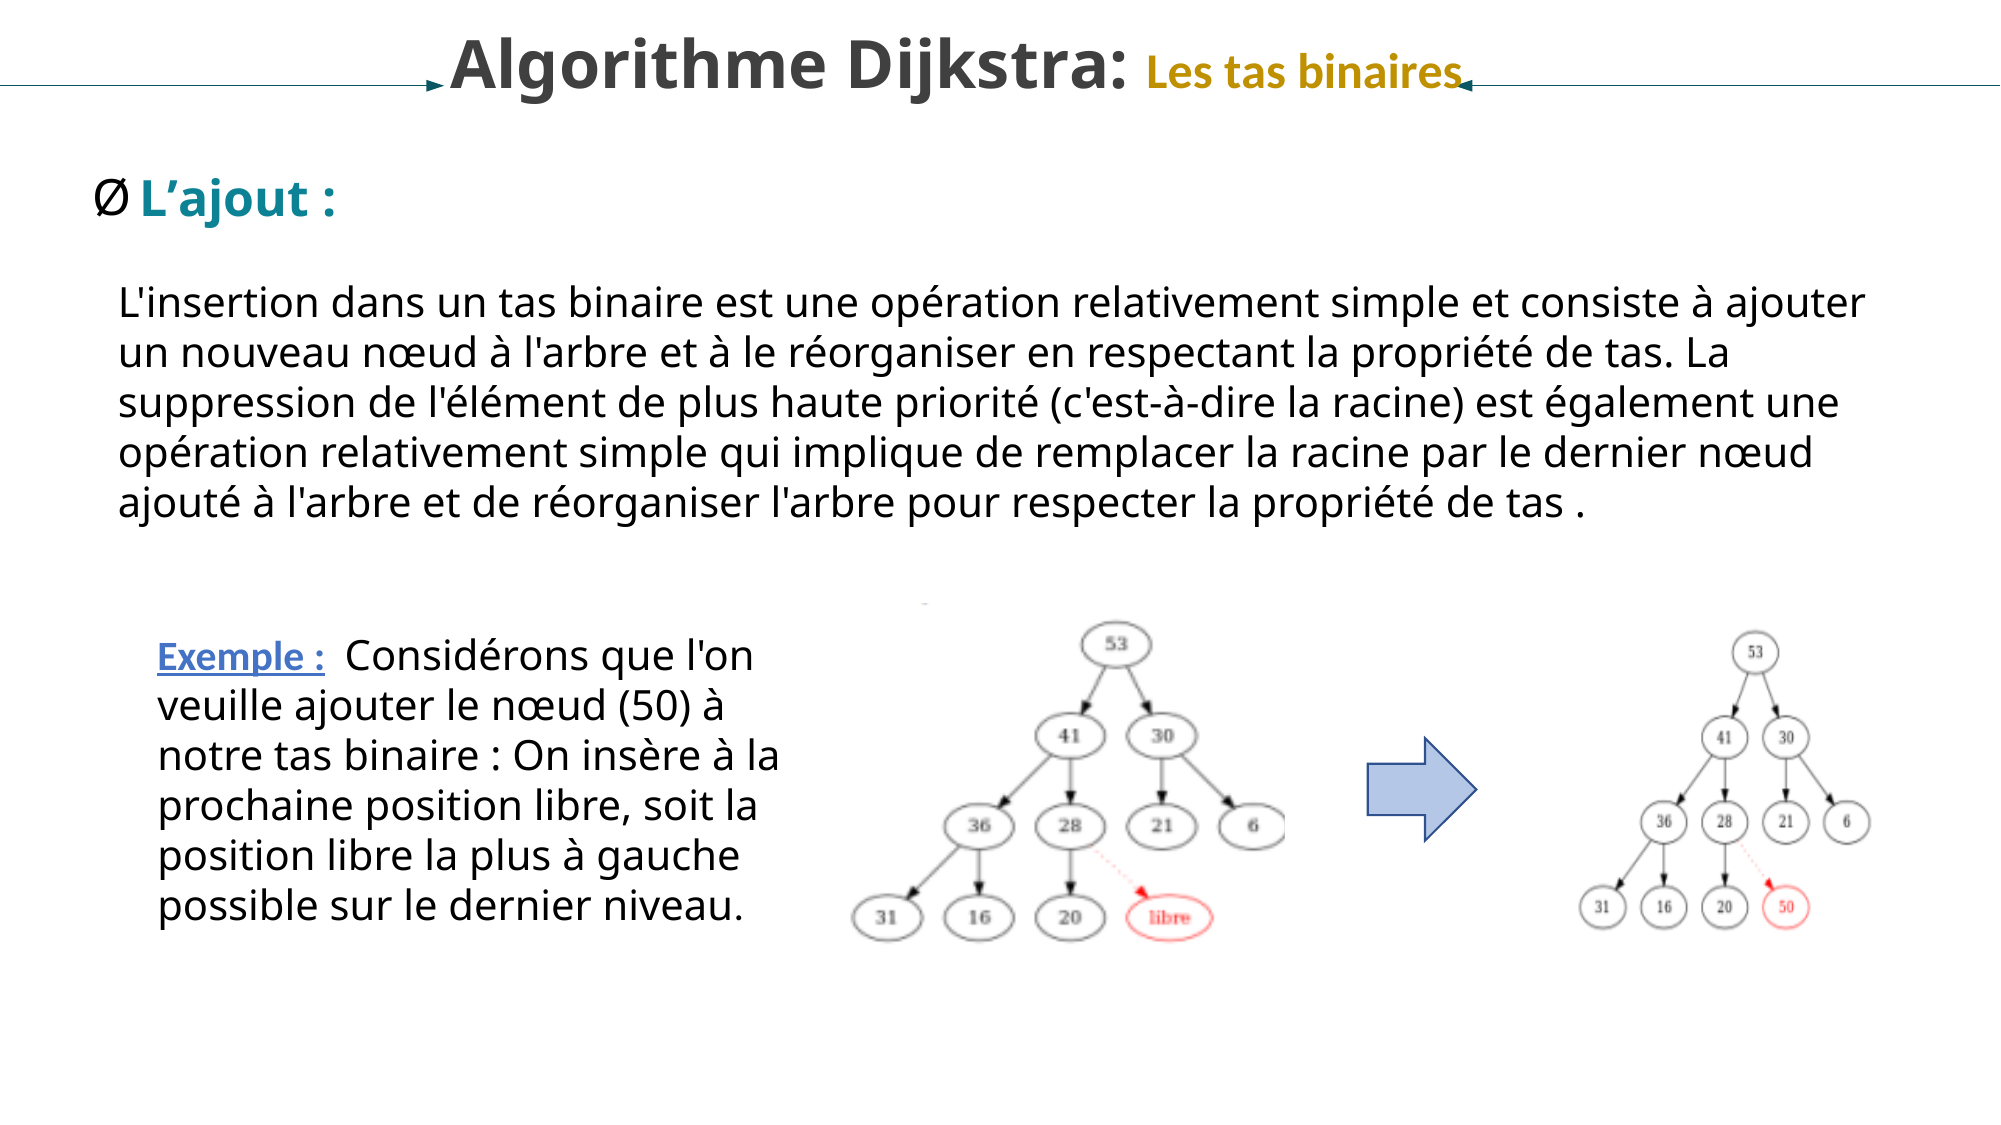

Algorithme Dijkstra: Les tas binaires
# Analyse du projet : diapositive 3
L’ajout :
L'insertion dans un tas binaire est une opération relativement simple et consiste à ajouter un nouveau nœud à l'arbre et à le réorganiser en respectant la propriété de tas. La suppression de l'élément de plus haute priorité (c'est-à-dire la racine) est également une opération relativement simple qui implique de remplacer la racine par le dernier nœud ajouté à l'arbre et de réorganiser l'arbre pour respecter la propriété de tas .
Exemple : Considérons que l'on veuille ajouter le nœud (50) à notre tas binaire : On insère à la prochaine position libre, soit la position libre la plus à gauche possible sur le dernier niveau.